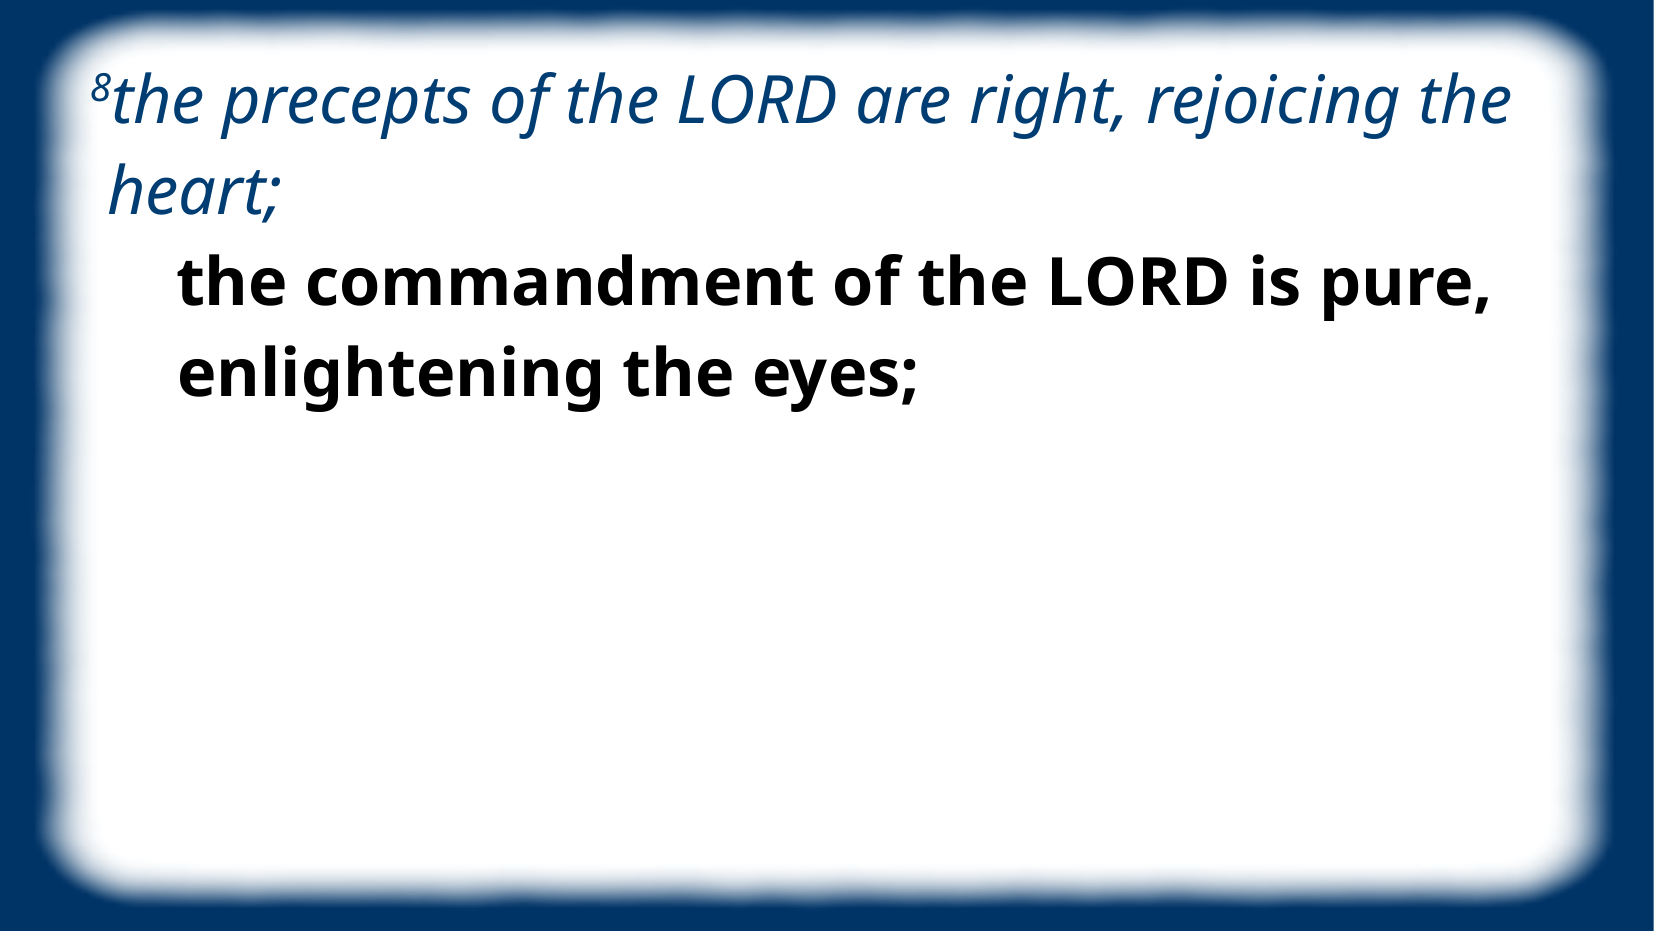

8the precepts of the LORD are right, rejoicing the
 heart;
 the commandment of the LORD is pure,
 enlightening the eyes;